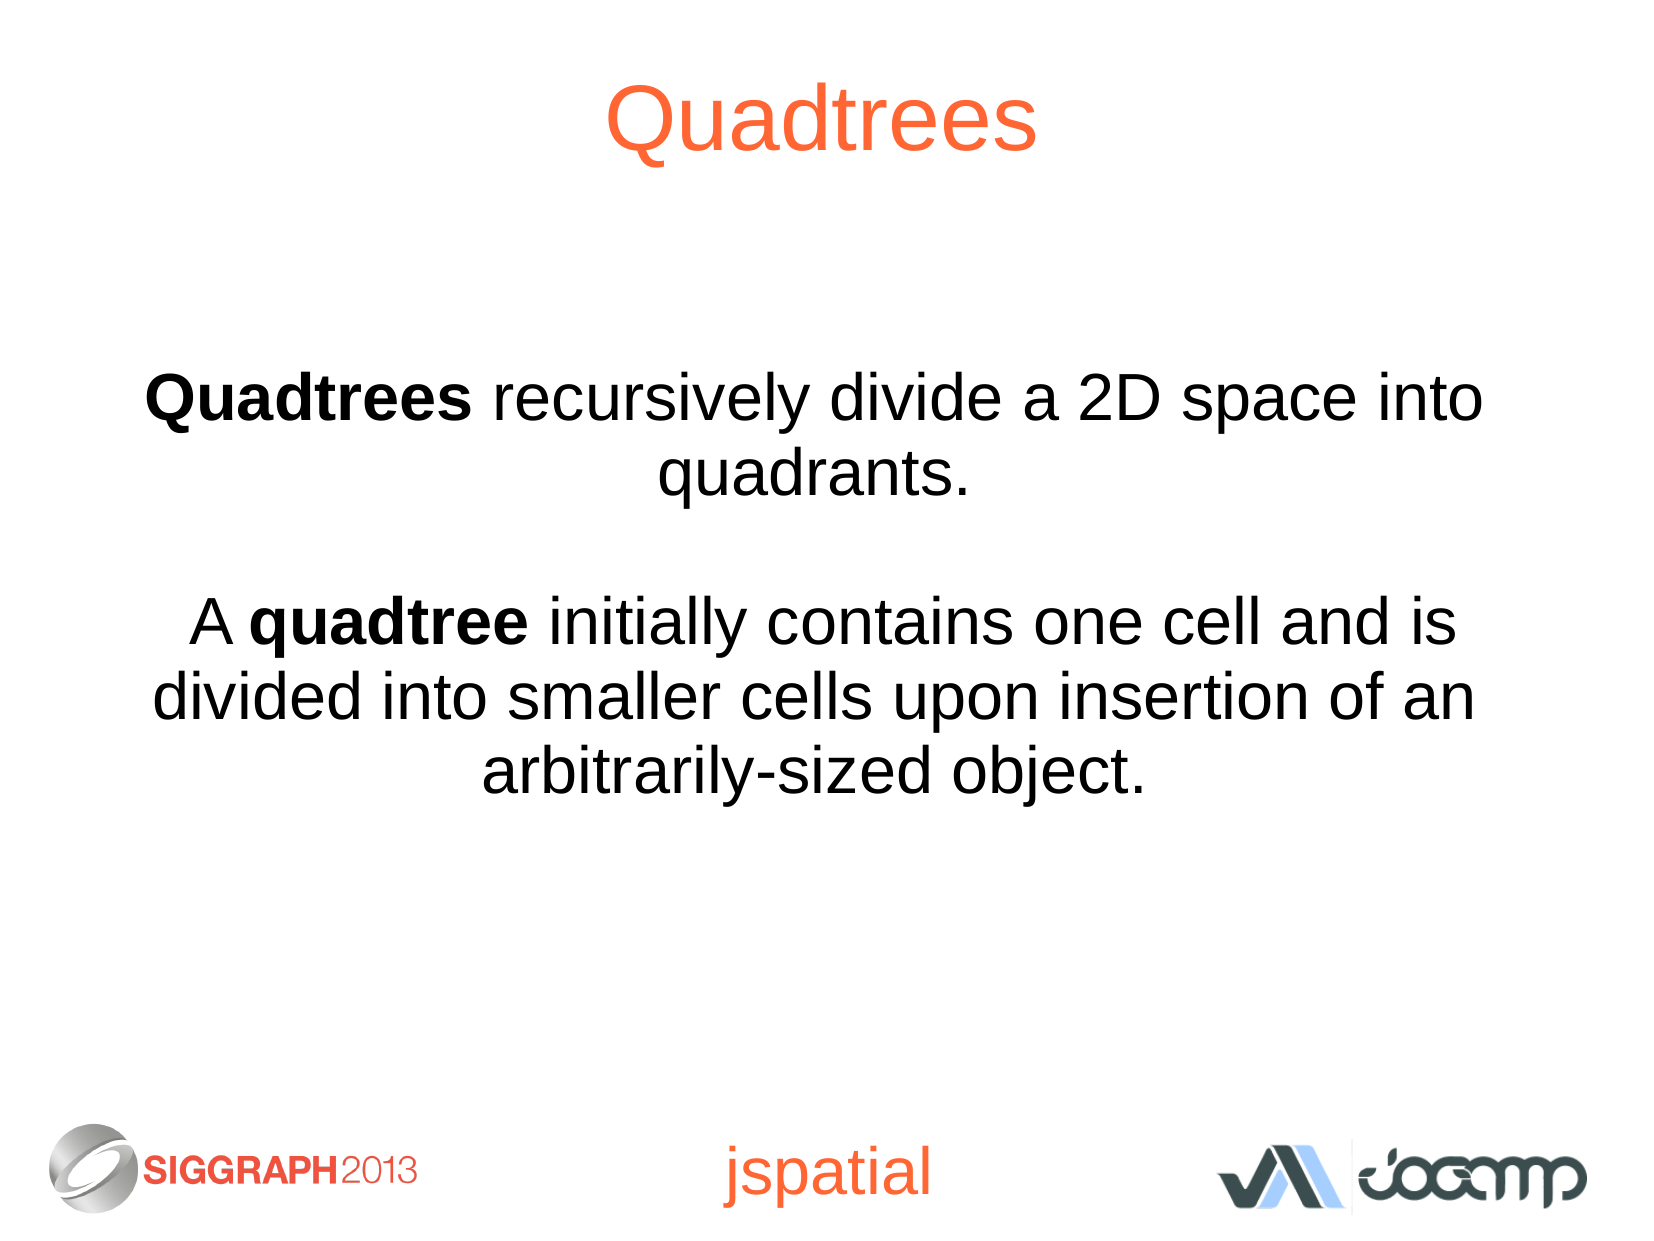

# Quadtrees
Quadtrees recursively divide a 2D space into quadrants.
 A quadtree initially contains one cell and is divided into smaller cells upon insertion of an arbitrarily-sized object.
jspatial